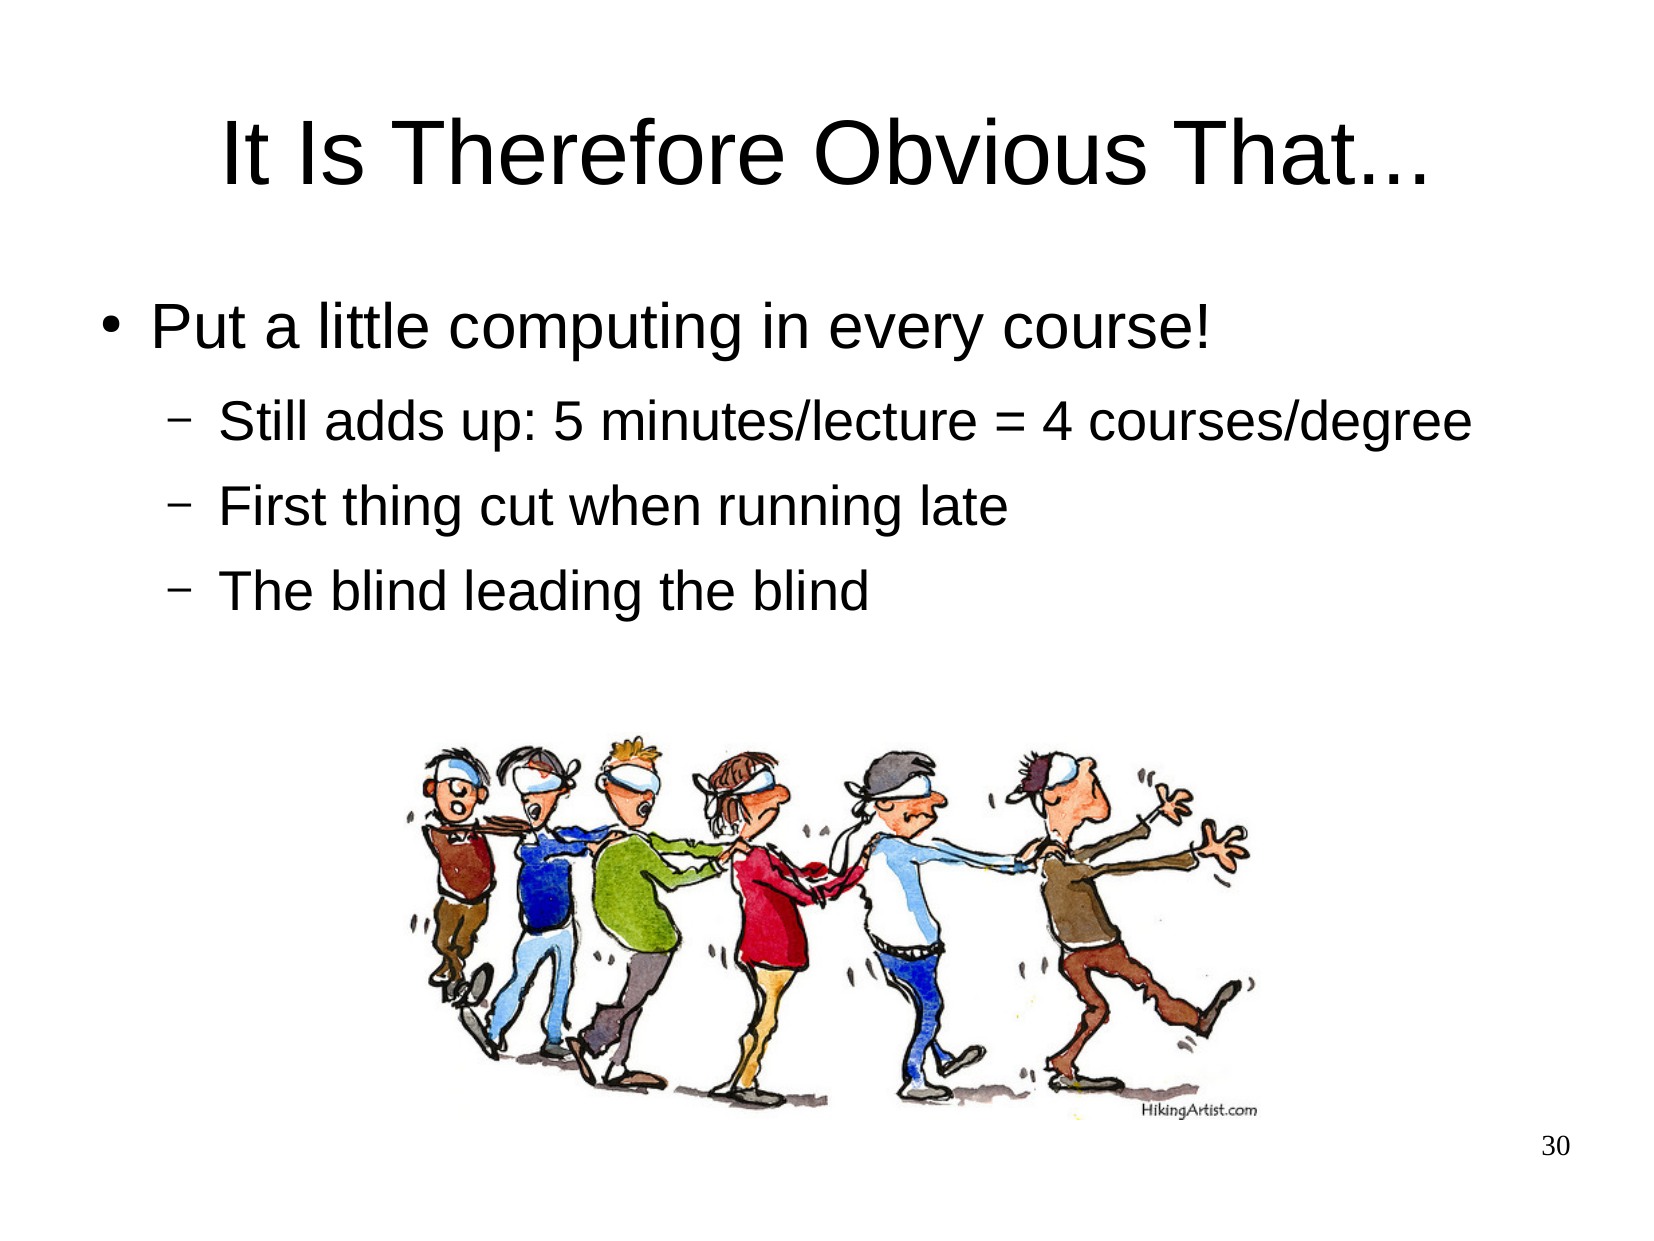

# It Is Therefore Obvious That...
Put a little computing in every course!
Still adds up: 5 minutes/lecture = 4 courses/degree
First thing cut when running late
The blind leading the blind
30